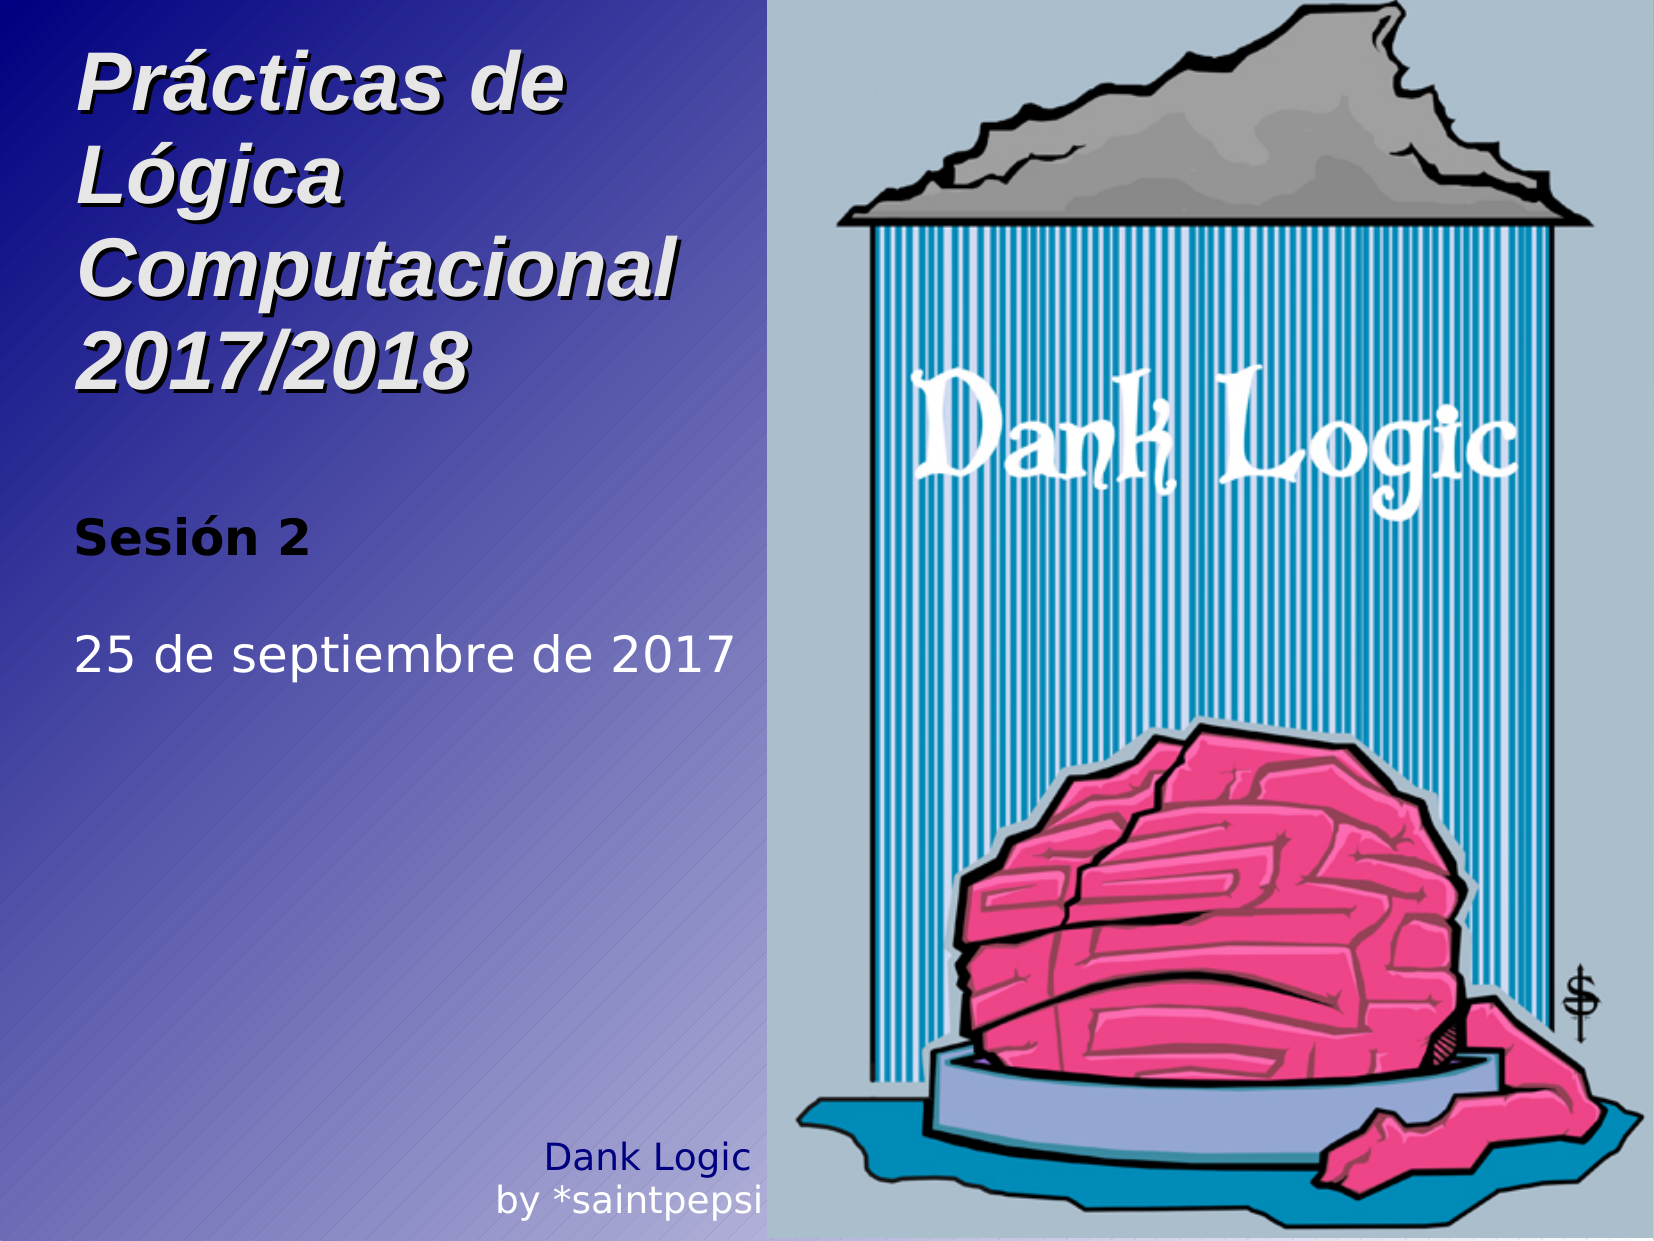

# Prácticas de Lógica Computacional 2017/2018
Sesión 2
25 de septiembre de 2017
Dank Logic
by *saintpepsi